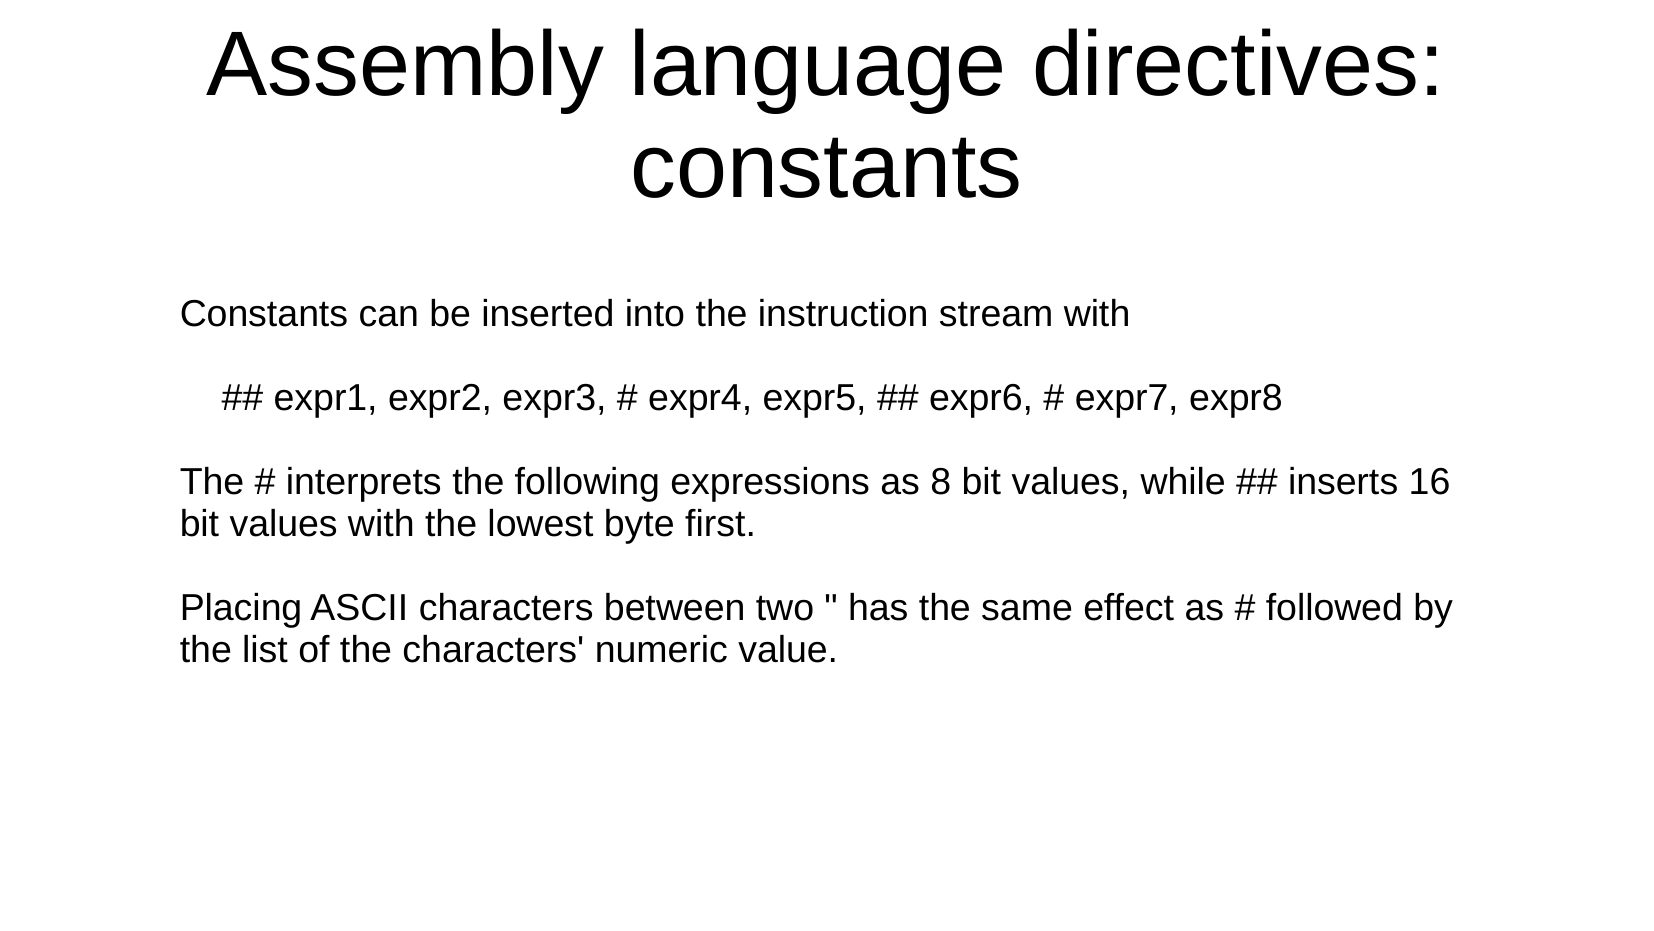

# Assembly language directives: constants
Constants can be inserted into the instruction stream with
 ## expr1, expr2, expr3, # expr4, expr5, ## expr6, # expr7, expr8
The # interprets the following expressions as 8 bit values, while ## inserts 16 bit values with the lowest byte first.
Placing ASCII characters between two " has the same effect as # followed by the list of the characters' numeric value.